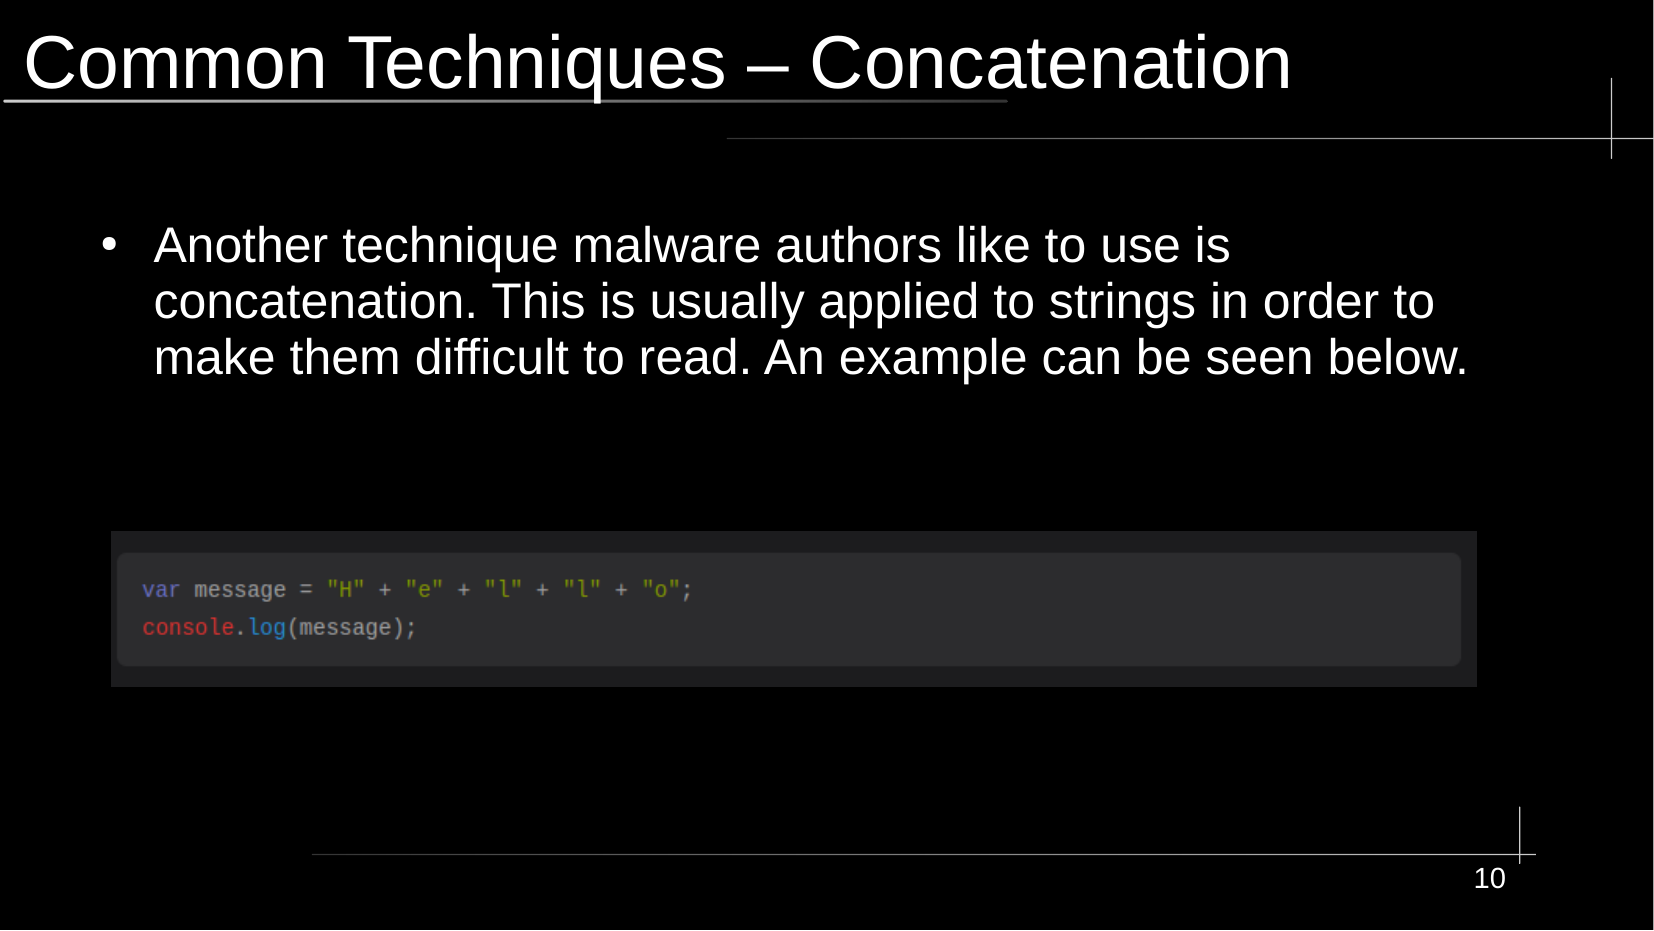

# Common Techniques – Concatenation
Another technique malware authors like to use is concatenation. This is usually applied to strings in order to make them difficult to read. An example can be seen below.
10